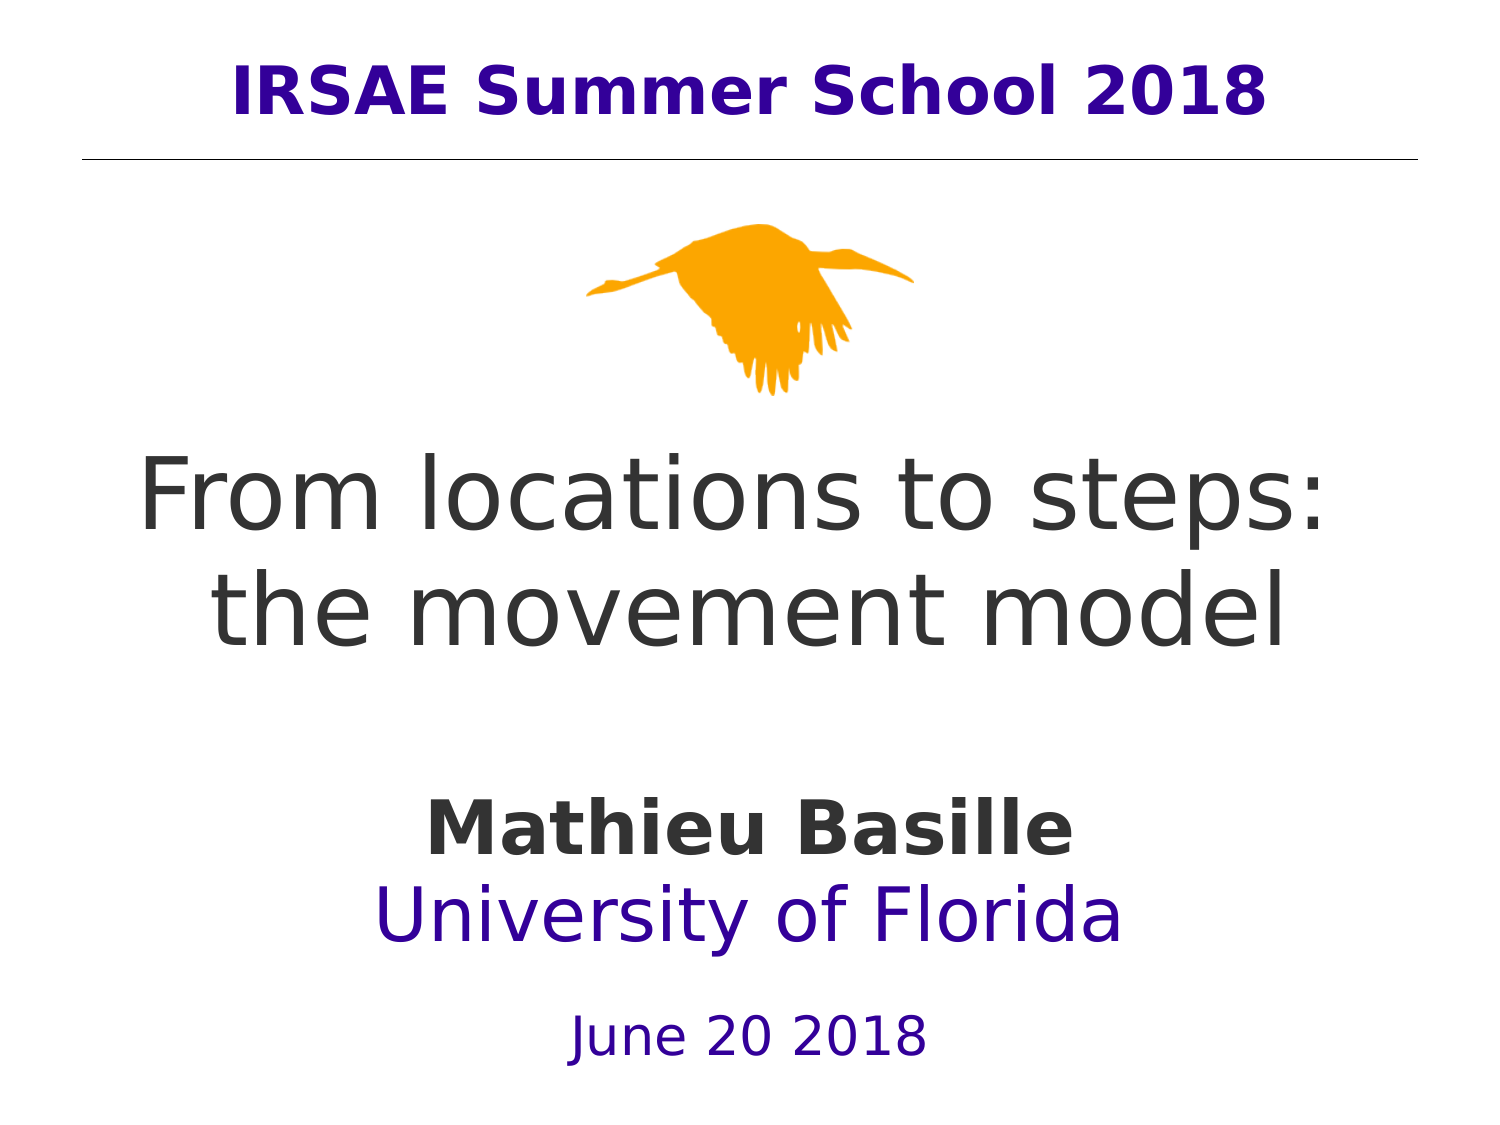

IRSAE Summer School 2018
# From locations to steps: the movement model
Mathieu Basille
University of Florida
June 20 2018